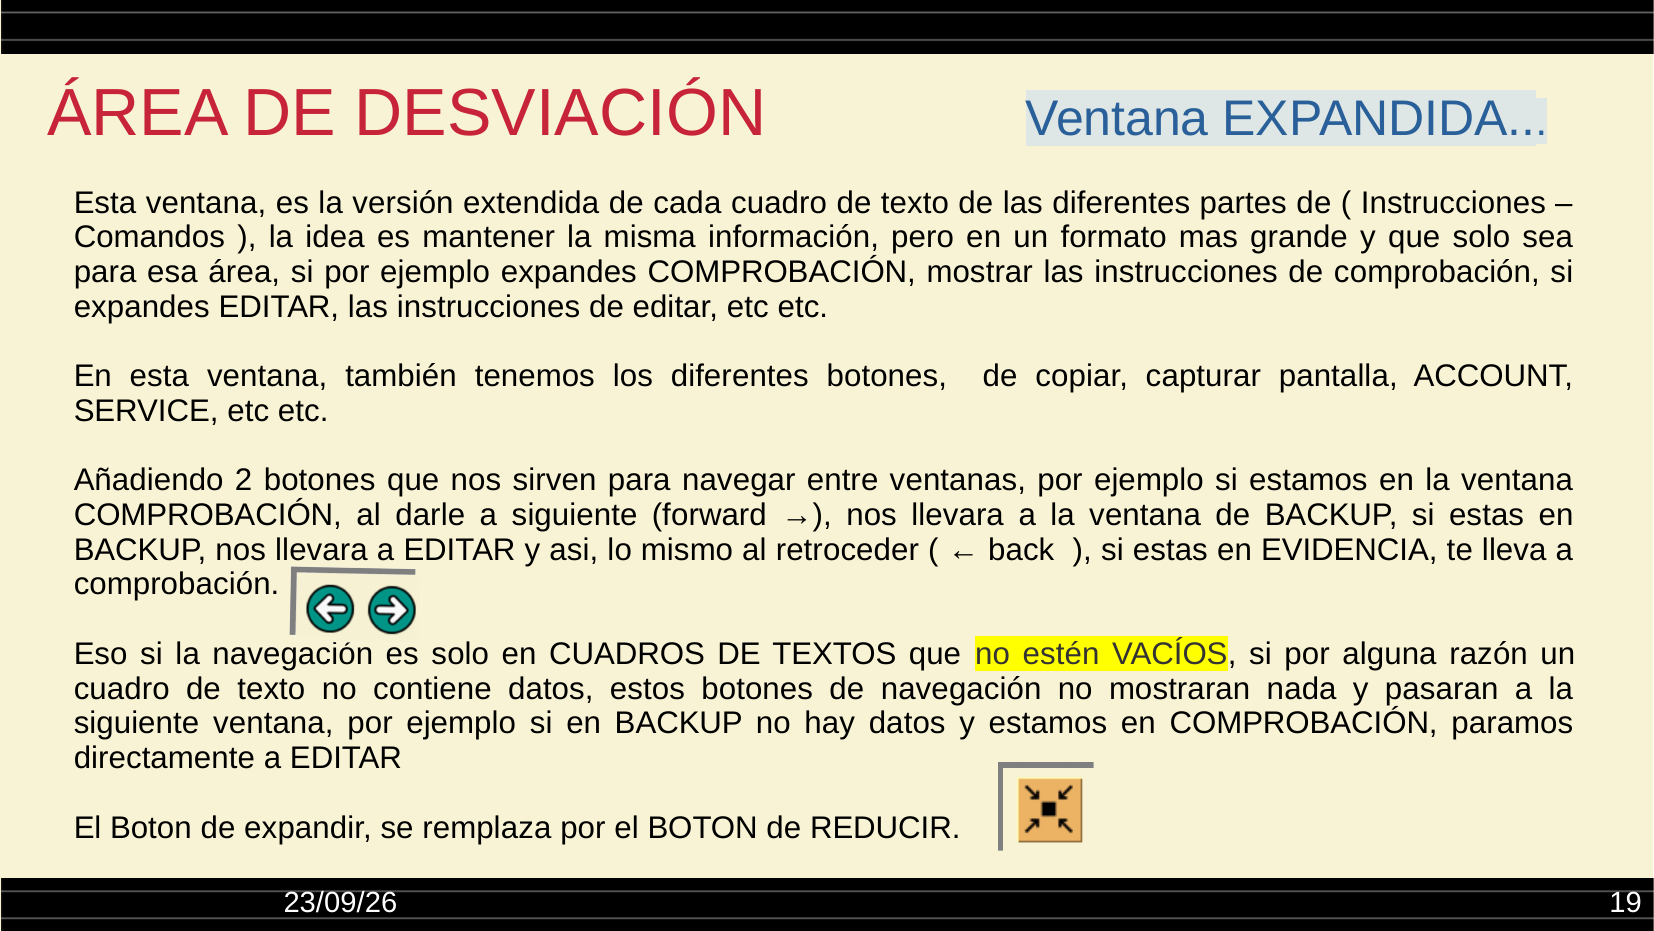

# ÁREA DE DESVIACIÓN Ventana EXPANDIDA...
Esta ventana, es la versión extendida de cada cuadro de texto de las diferentes partes de ( Instrucciones – Comandos ), la idea es mantener la misma información, pero en un formato mas grande y que solo sea para esa área, si por ejemplo expandes COMPROBACIÓN, mostrar las instrucciones de comprobación, si expandes EDITAR, las instrucciones de editar, etc etc.
En esta ventana, también tenemos los diferentes botones, de copiar, capturar pantalla, ACCOUNT, SERVICE, etc etc.
Añadiendo 2 botones que nos sirven para navegar entre ventanas, por ejemplo si estamos en la ventana COMPROBACIÓN, al darle a siguiente (forward →), nos llevara a la ventana de BACKUP, si estas en BACKUP, nos llevara a EDITAR y asi, lo mismo al retroceder ( ← back ), si estas en EVIDENCIA, te lleva a comprobación.
Eso si la navegación es solo en CUADROS DE TEXTOS que no estén VACÍOS, si por alguna razón un cuadro de texto no contiene datos, estos botones de navegación no mostraran nada y pasaran a la siguiente ventana, por ejemplo si en BACKUP no hay datos y estamos en COMPROBACIÓN, paramos directamente a EDITAR
El Boton de expandir, se remplaza por el BOTON de REDUCIR.